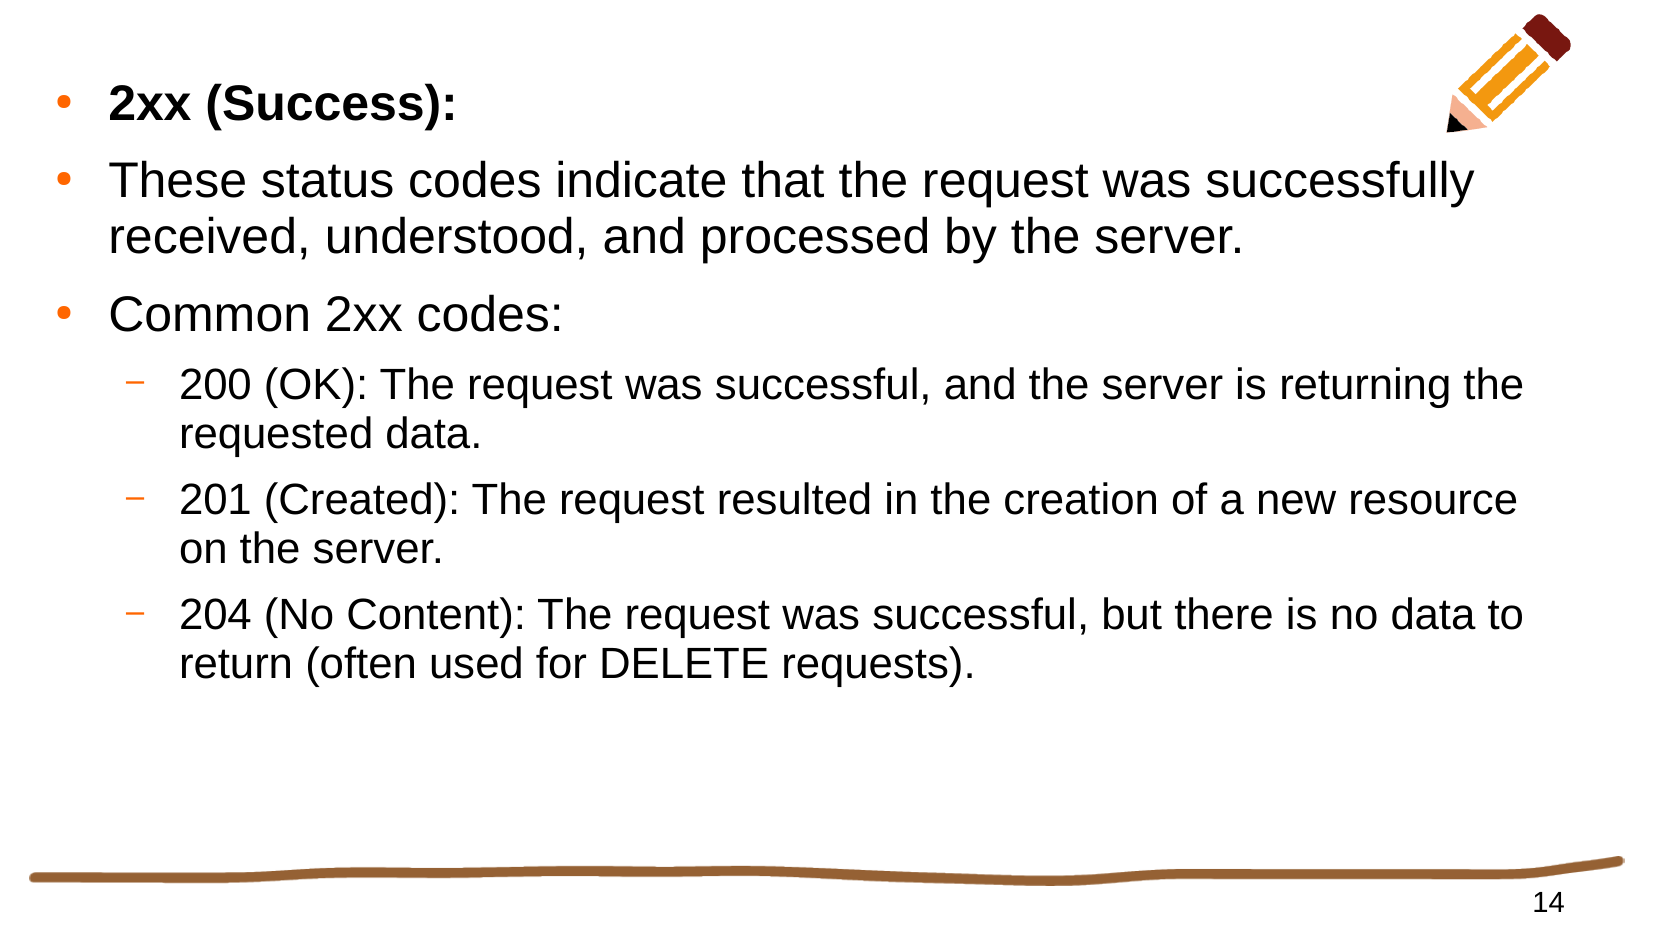

# 2xx (Success):
These status codes indicate that the request was successfully received, understood, and processed by the server.
Common 2xx codes:
200 (OK): The request was successful, and the server is returning the requested data.
201 (Created): The request resulted in the creation of a new resource on the server.
204 (No Content): The request was successful, but there is no data to return (often used for DELETE requests).
14